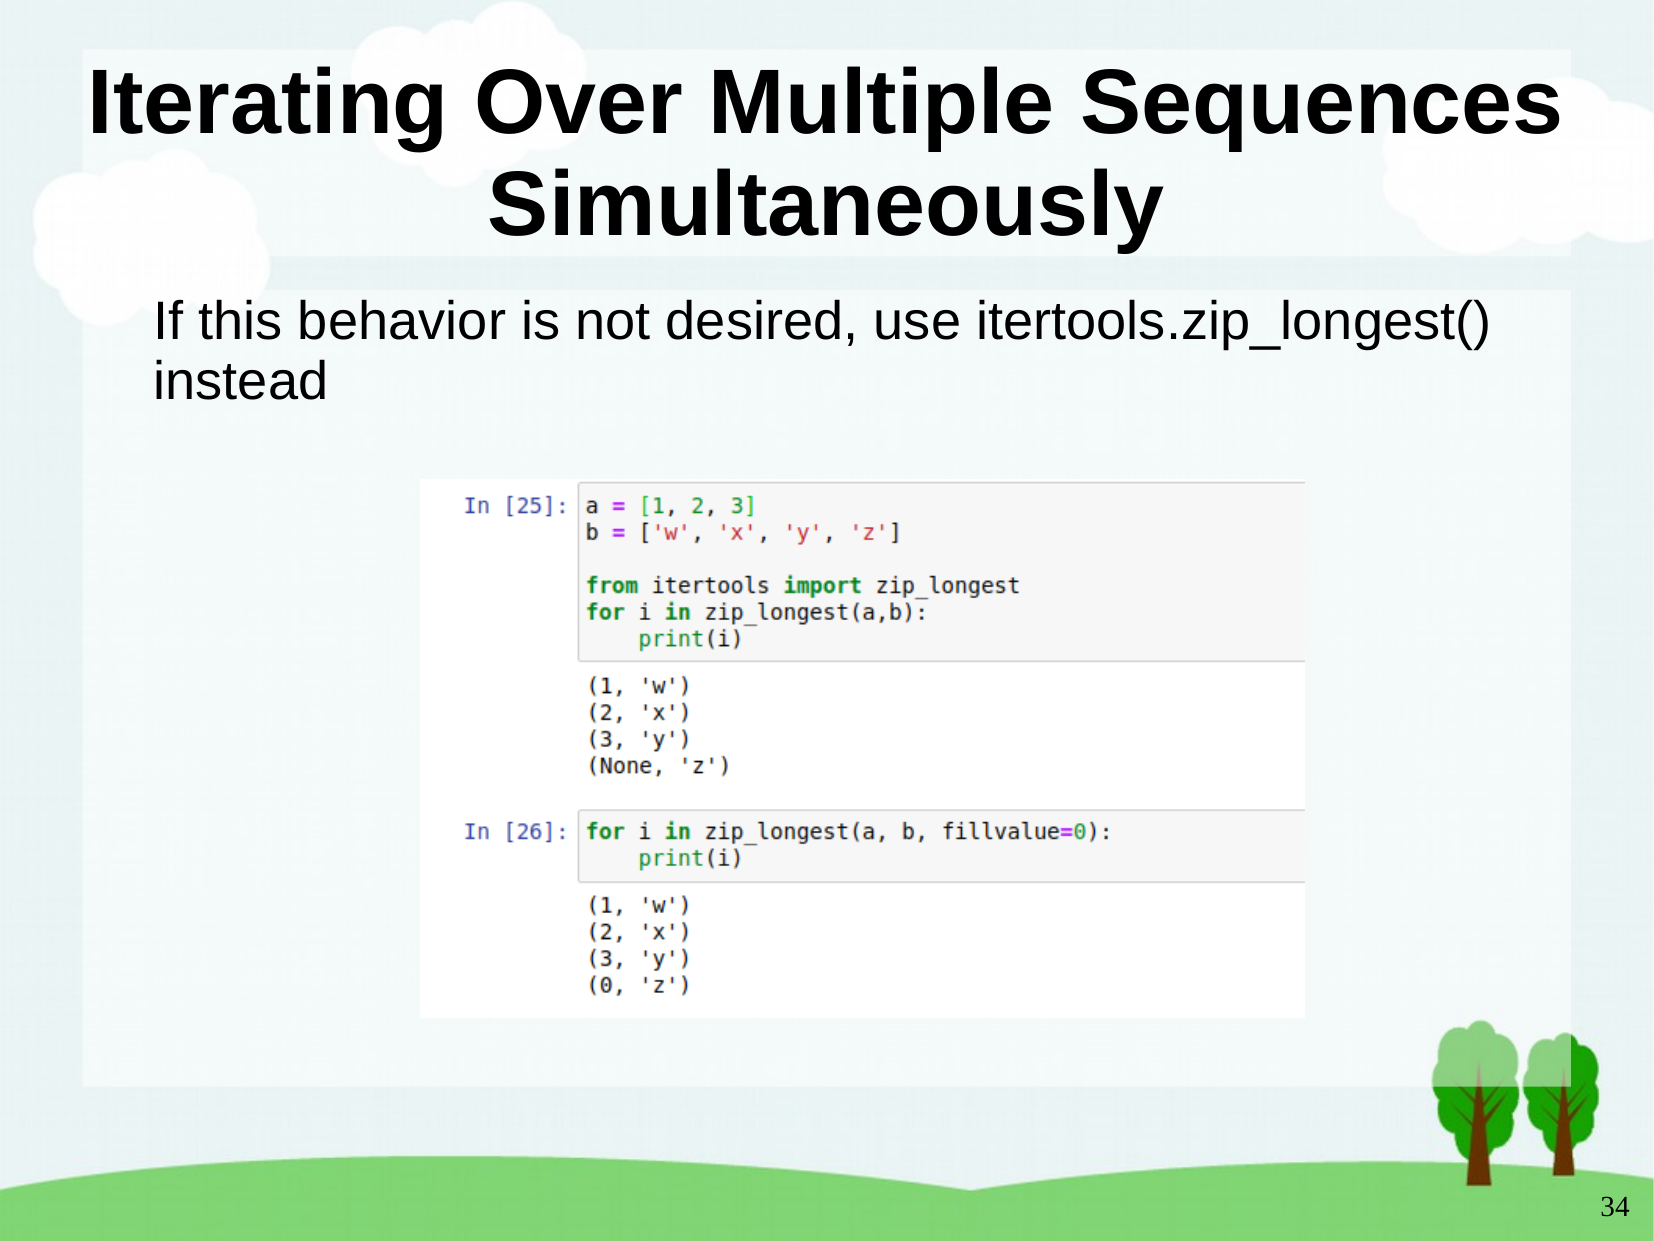

# Iterating Over Multiple Sequences Simultaneously
If this behavior is not desired, use itertools.zip_longest() instead
34